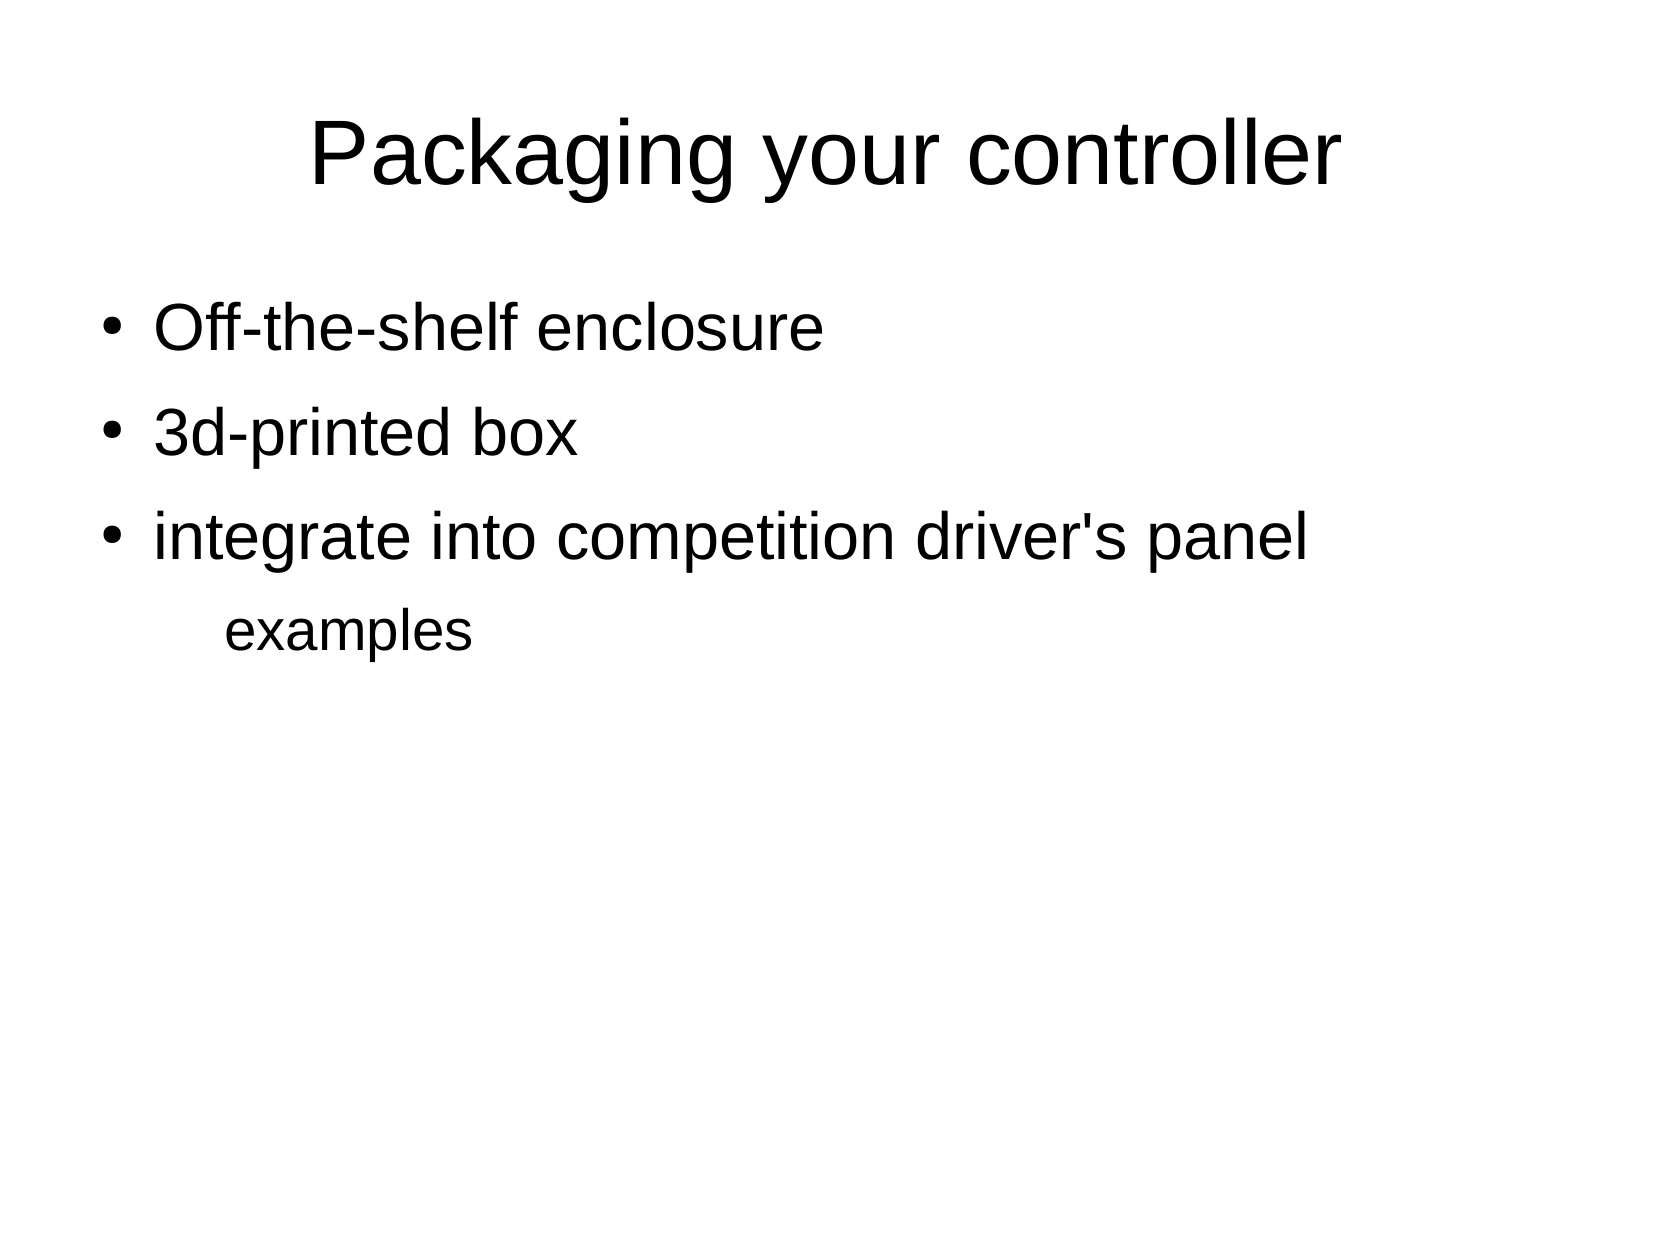

# Packaging your controller
Off-the-shelf enclosure
3d-printed box
integrate into competition driver's panel
examples